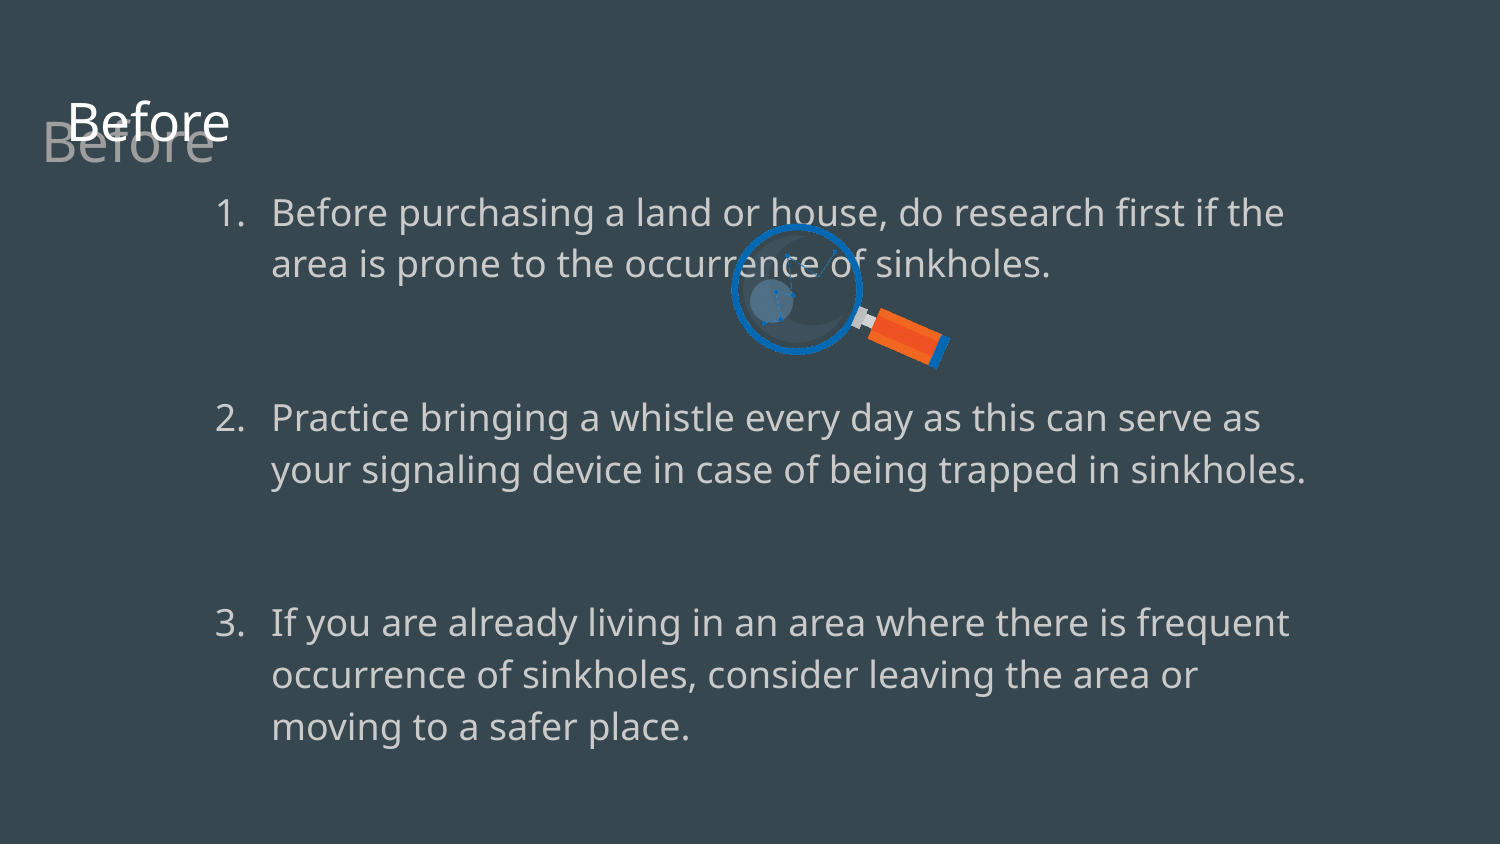

# Before
Before
Before purchasing a land or house, do research first if the area is prone to the occurrence of sinkholes.
Practice bringing a whistle every day as this can serve as your signaling device in case of being trapped in sinkholes.
If you are already living in an area where there is frequent occurrence of sinkholes, consider leaving the area or moving to a safer place.